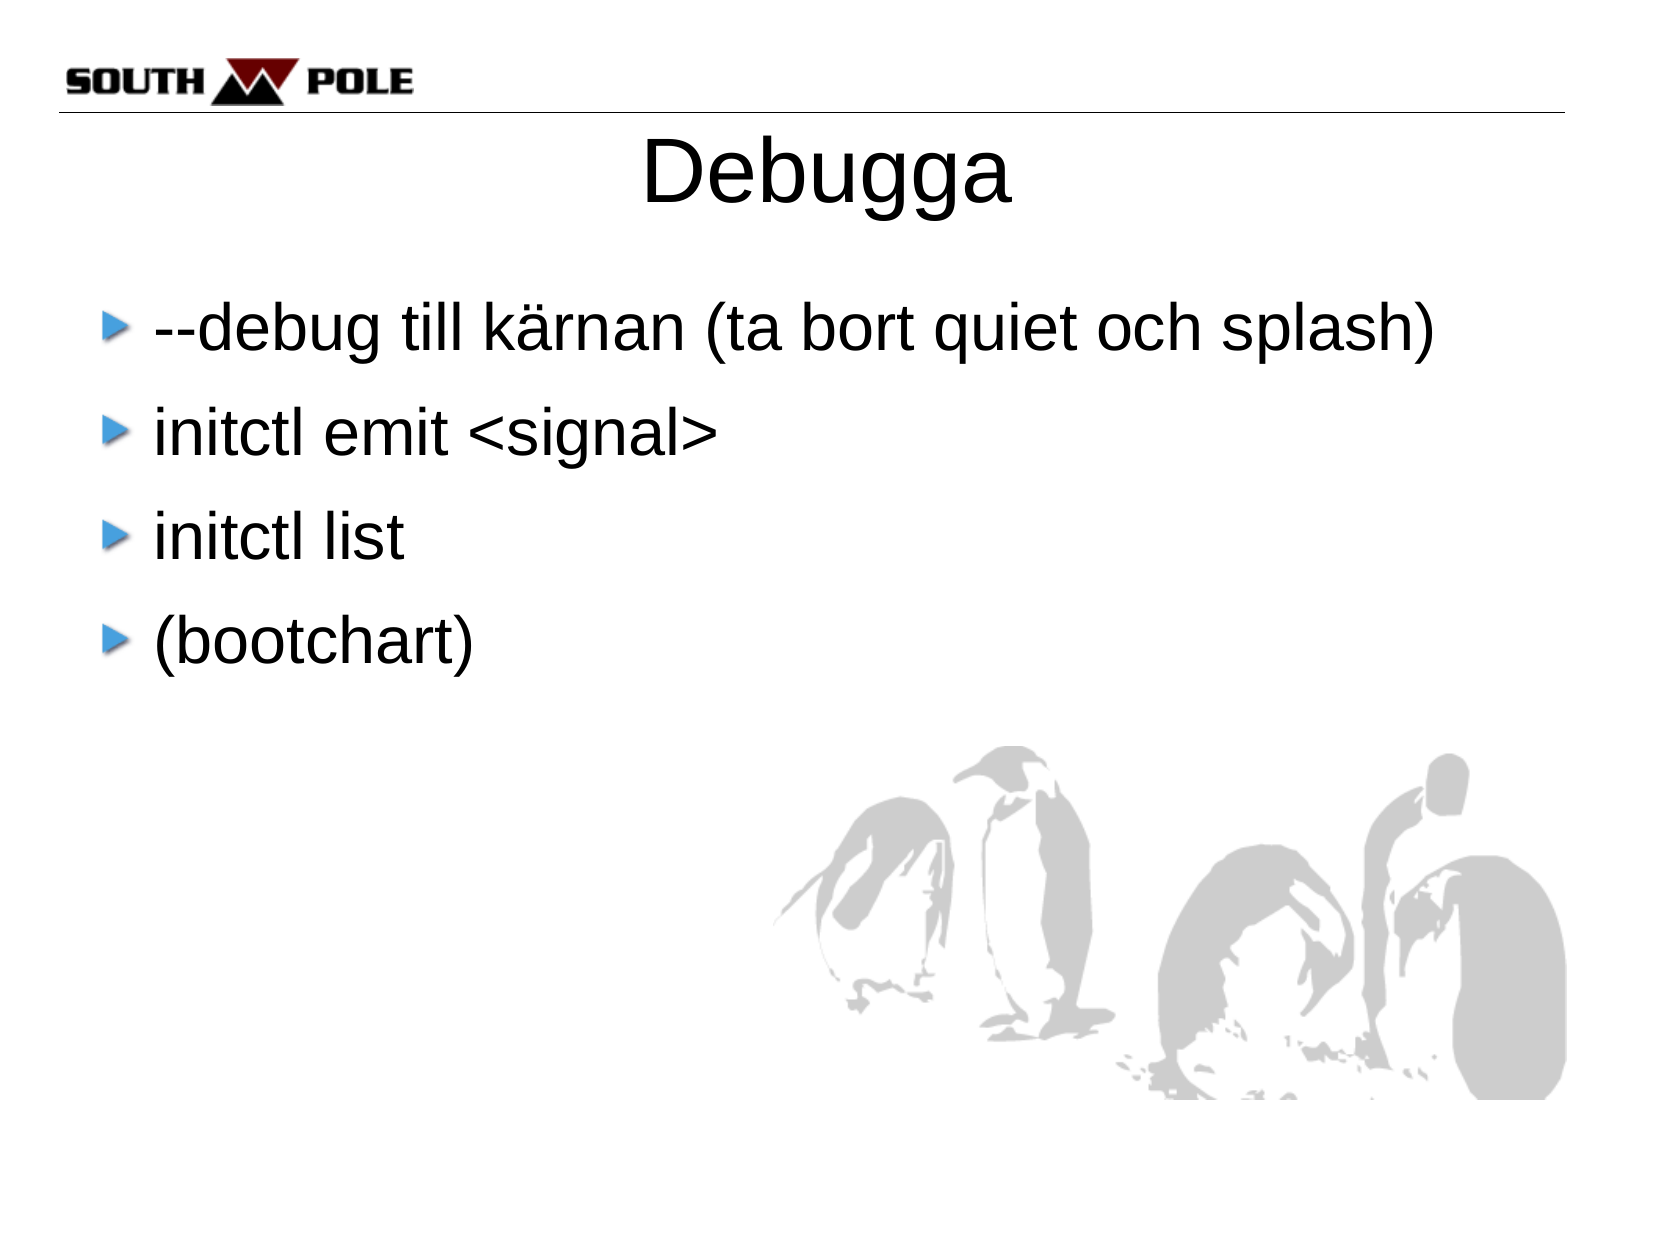

# Debugga
--debug till kärnan (ta bort quiet och splash)
initctl emit <signal>
initctl list
(bootchart)